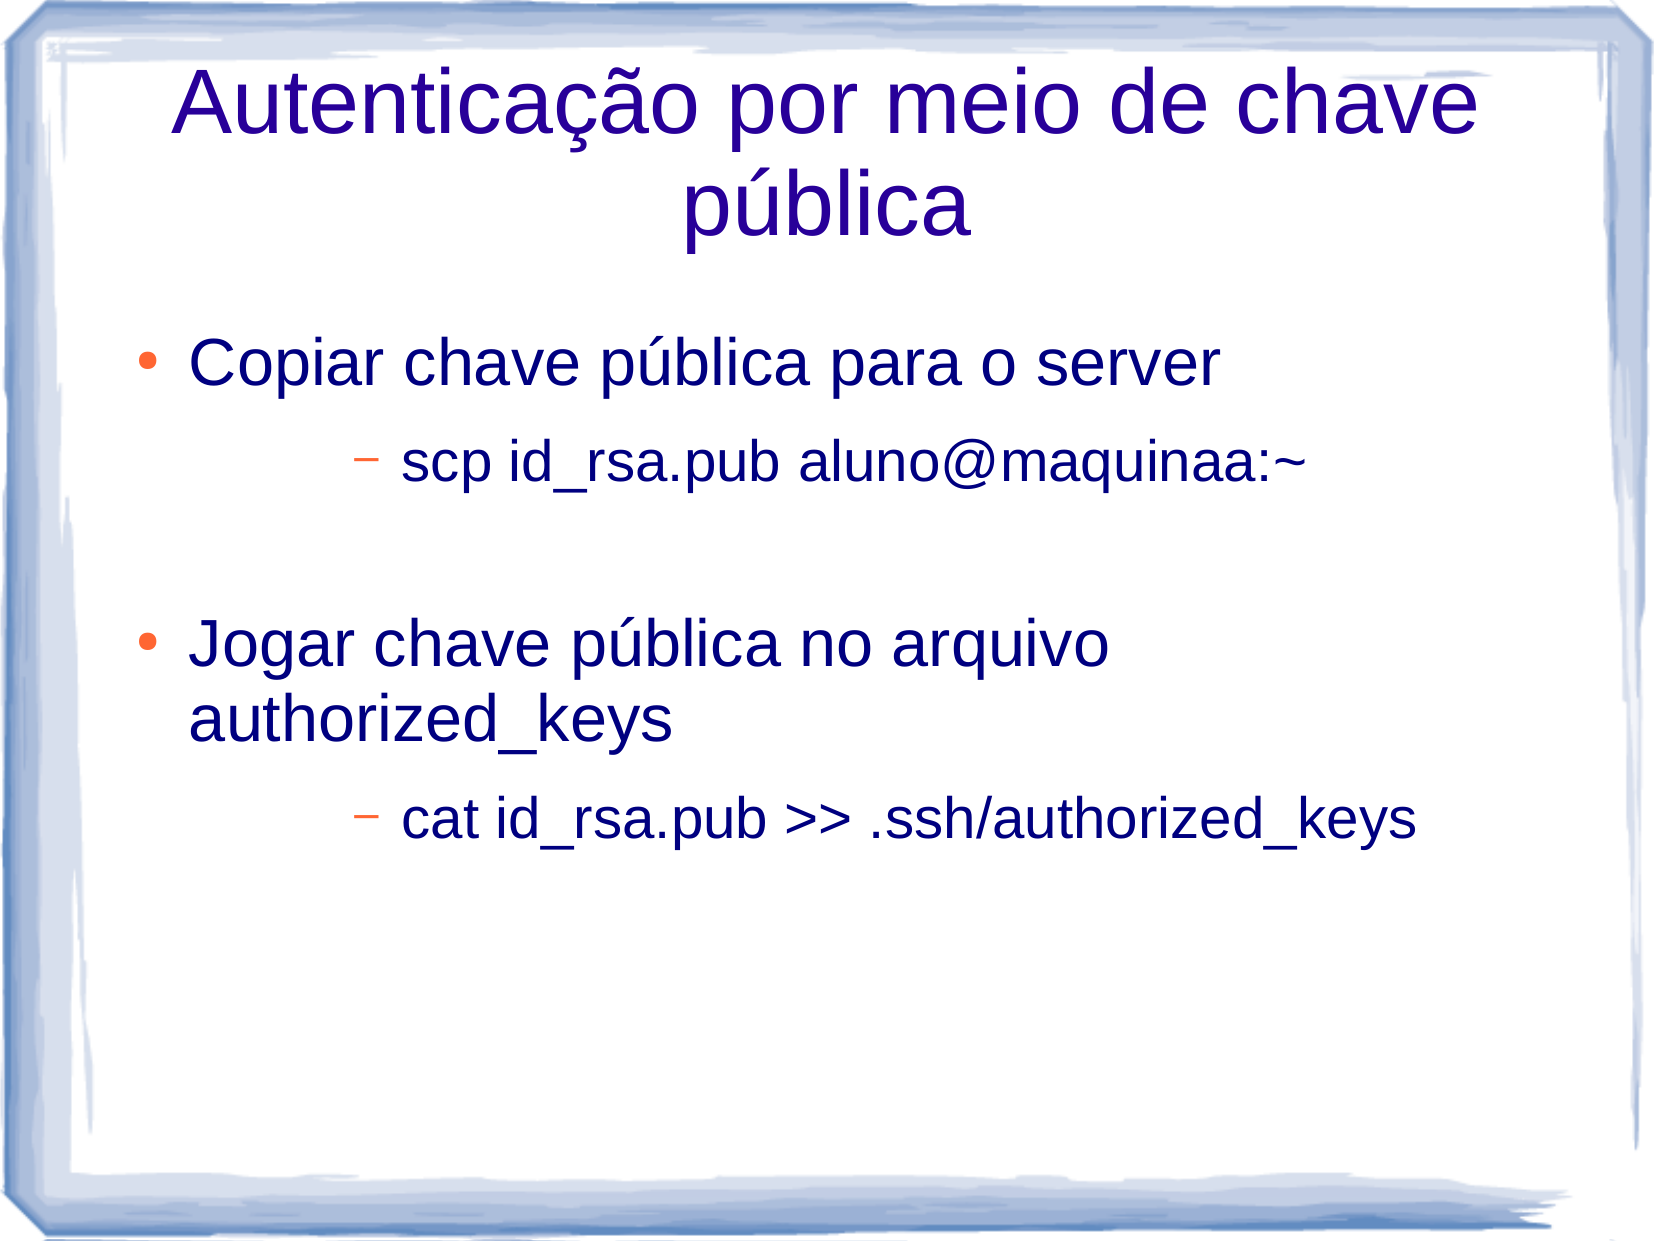

# Autenticação por meio de chave pública
Copiar chave pública para o server
scp id_rsa.pub aluno@maquinaa:~
Jogar chave pública no arquivo authorized_keys
cat id_rsa.pub >> .ssh/authorized_keys